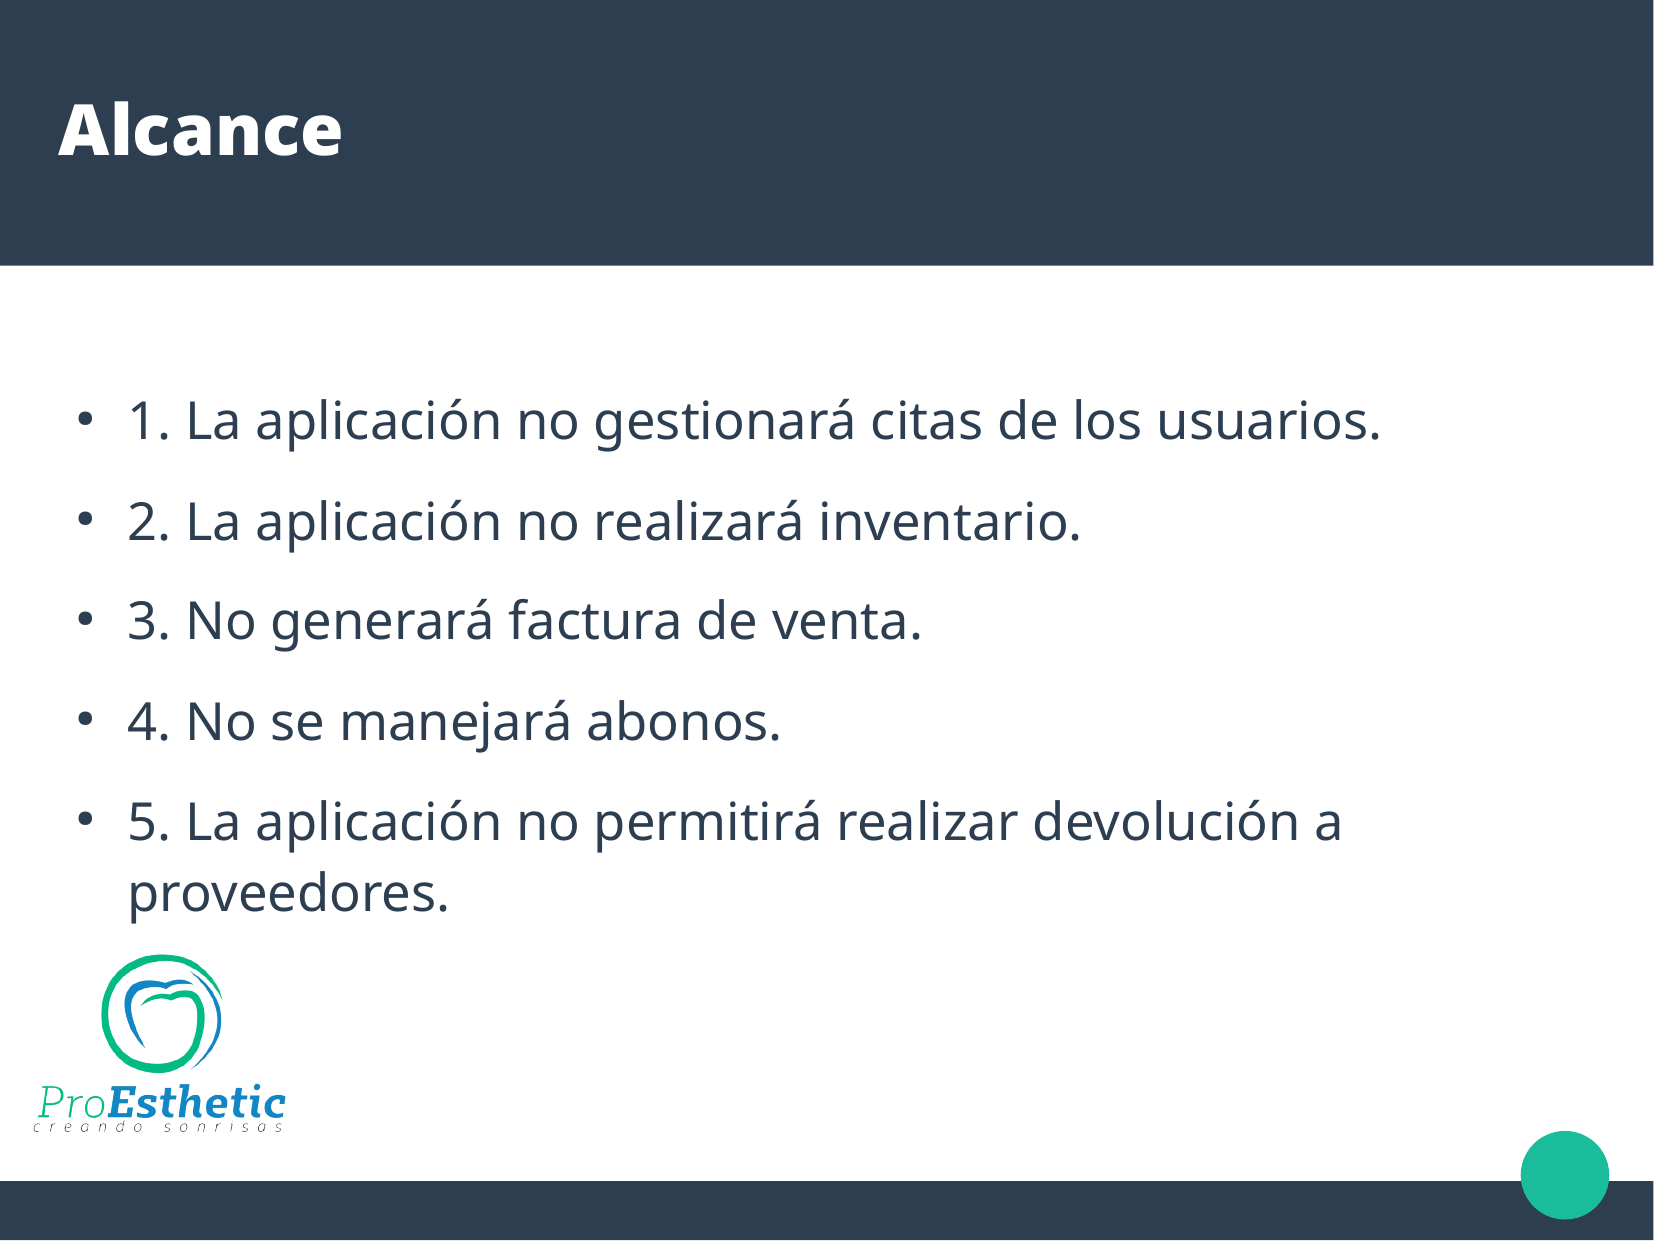

# Alcance
1. La aplicación no gestionará citas de los usuarios.
2. La aplicación no realizará inventario.
3. No generará factura de venta.
4. No se manejará abonos.
5. La aplicación no permitirá realizar devolución a proveedores.